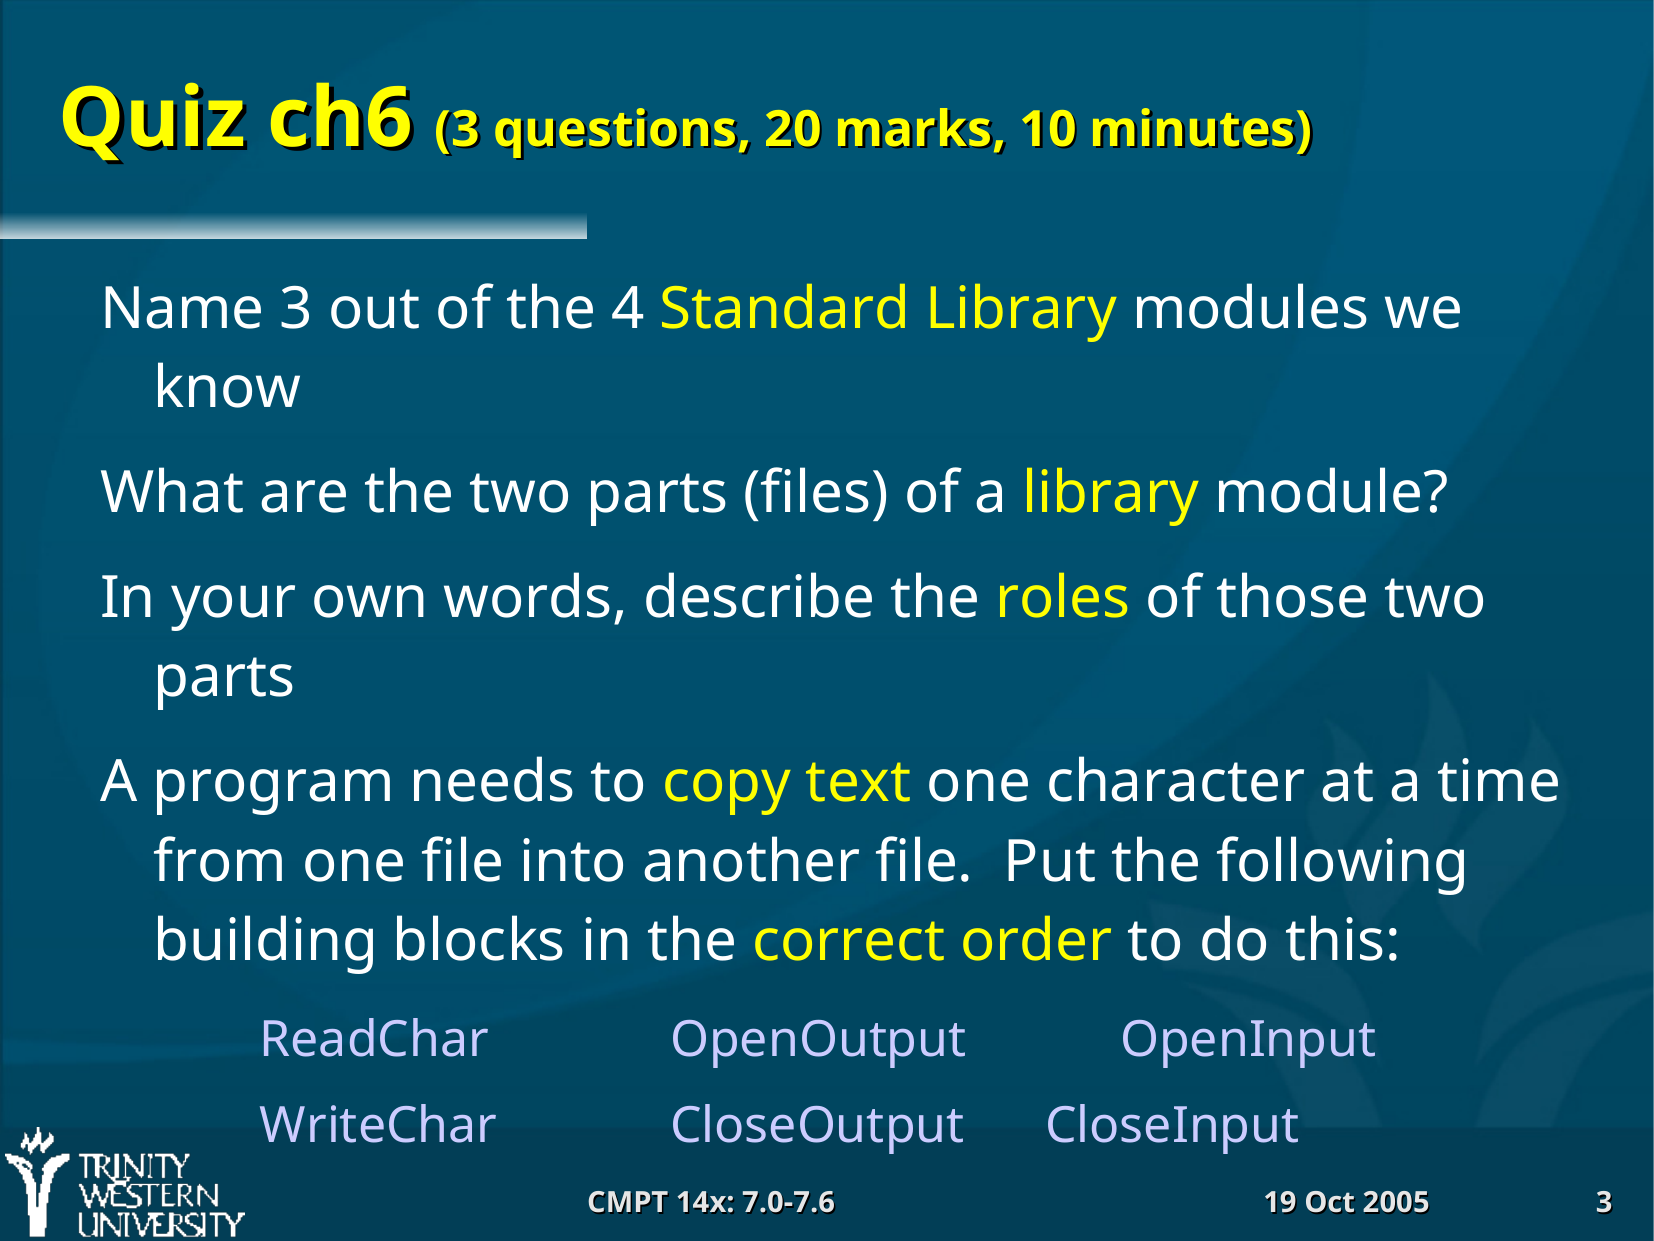

# Quiz ch6 (3 questions, 20 marks, 10 minutes)
Name 3 out of the 4 Standard Library modules we know
What are the two parts (files) of a library module?
In your own words, describe the roles of those two parts
A program needs to copy text one character at a time from one file into another file. Put the following building blocks in the correct order to do this:
ReadChar			OpenOutput			OpenInput
WriteChar			CloseOutput		CloseInput
CMPT 14x: 7.0-7.6
19 Oct 2005
3